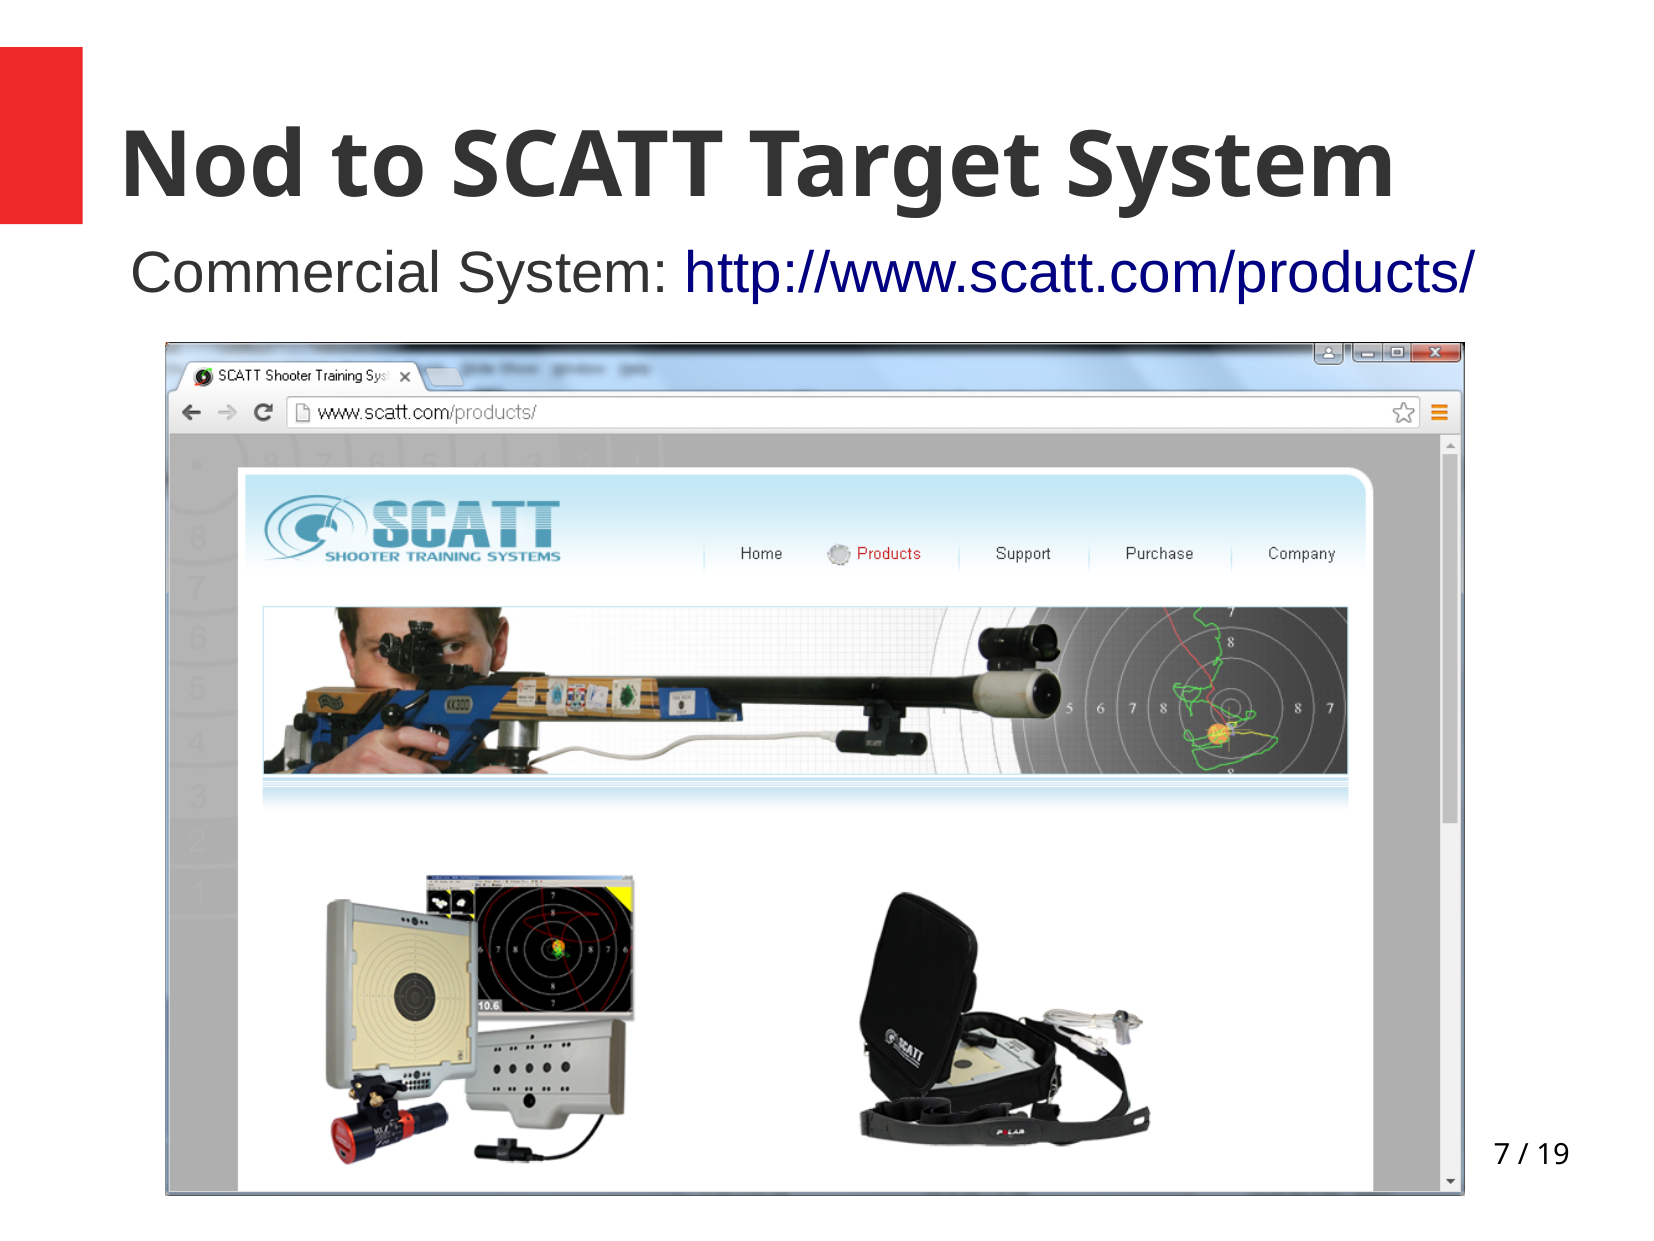

# Nod to SCATT Target System
Commercial System: http://www.scatt.com/products/
7